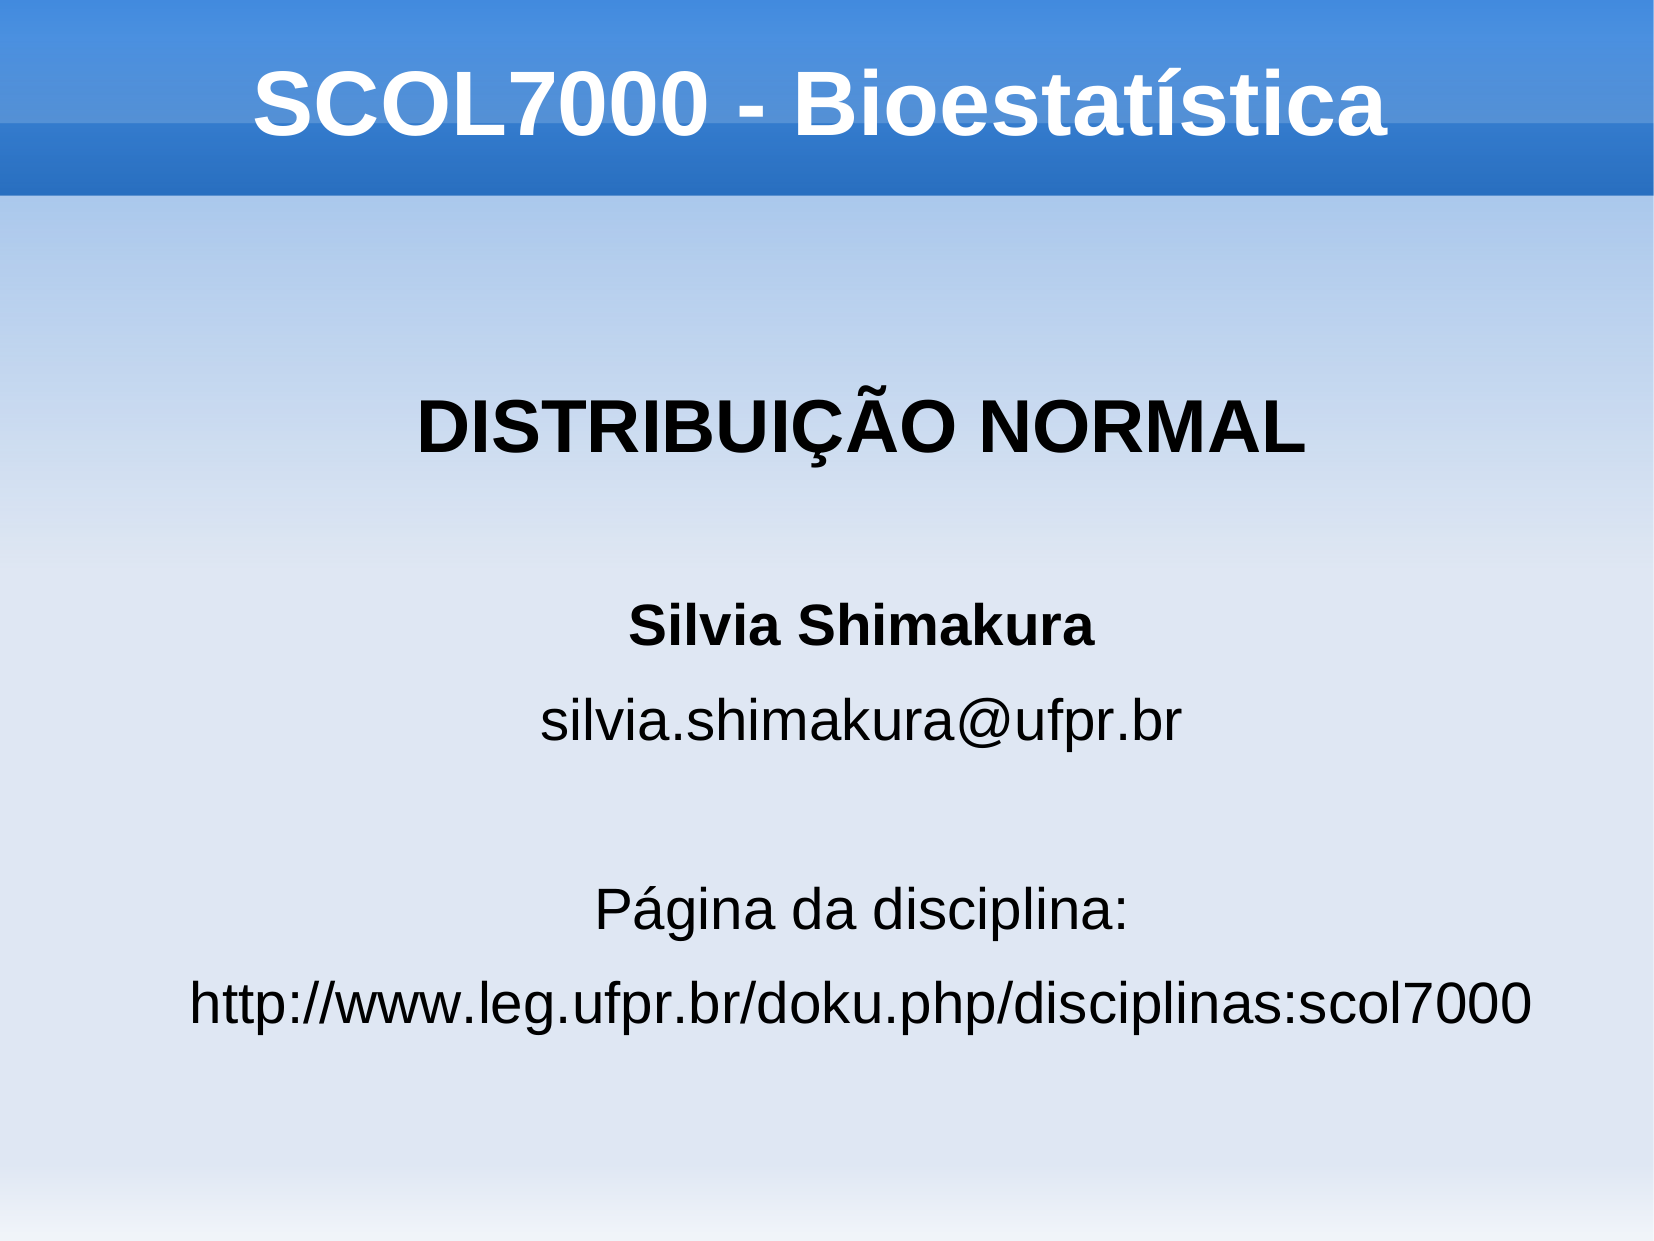

# SCOL7000 - Bioestatística
DISTRIBUIÇÃO NORMAL
Silvia Shimakura
silvia.shimakura@ufpr.br
Página da disciplina:
http://www.leg.ufpr.br/doku.php/disciplinas:scol7000